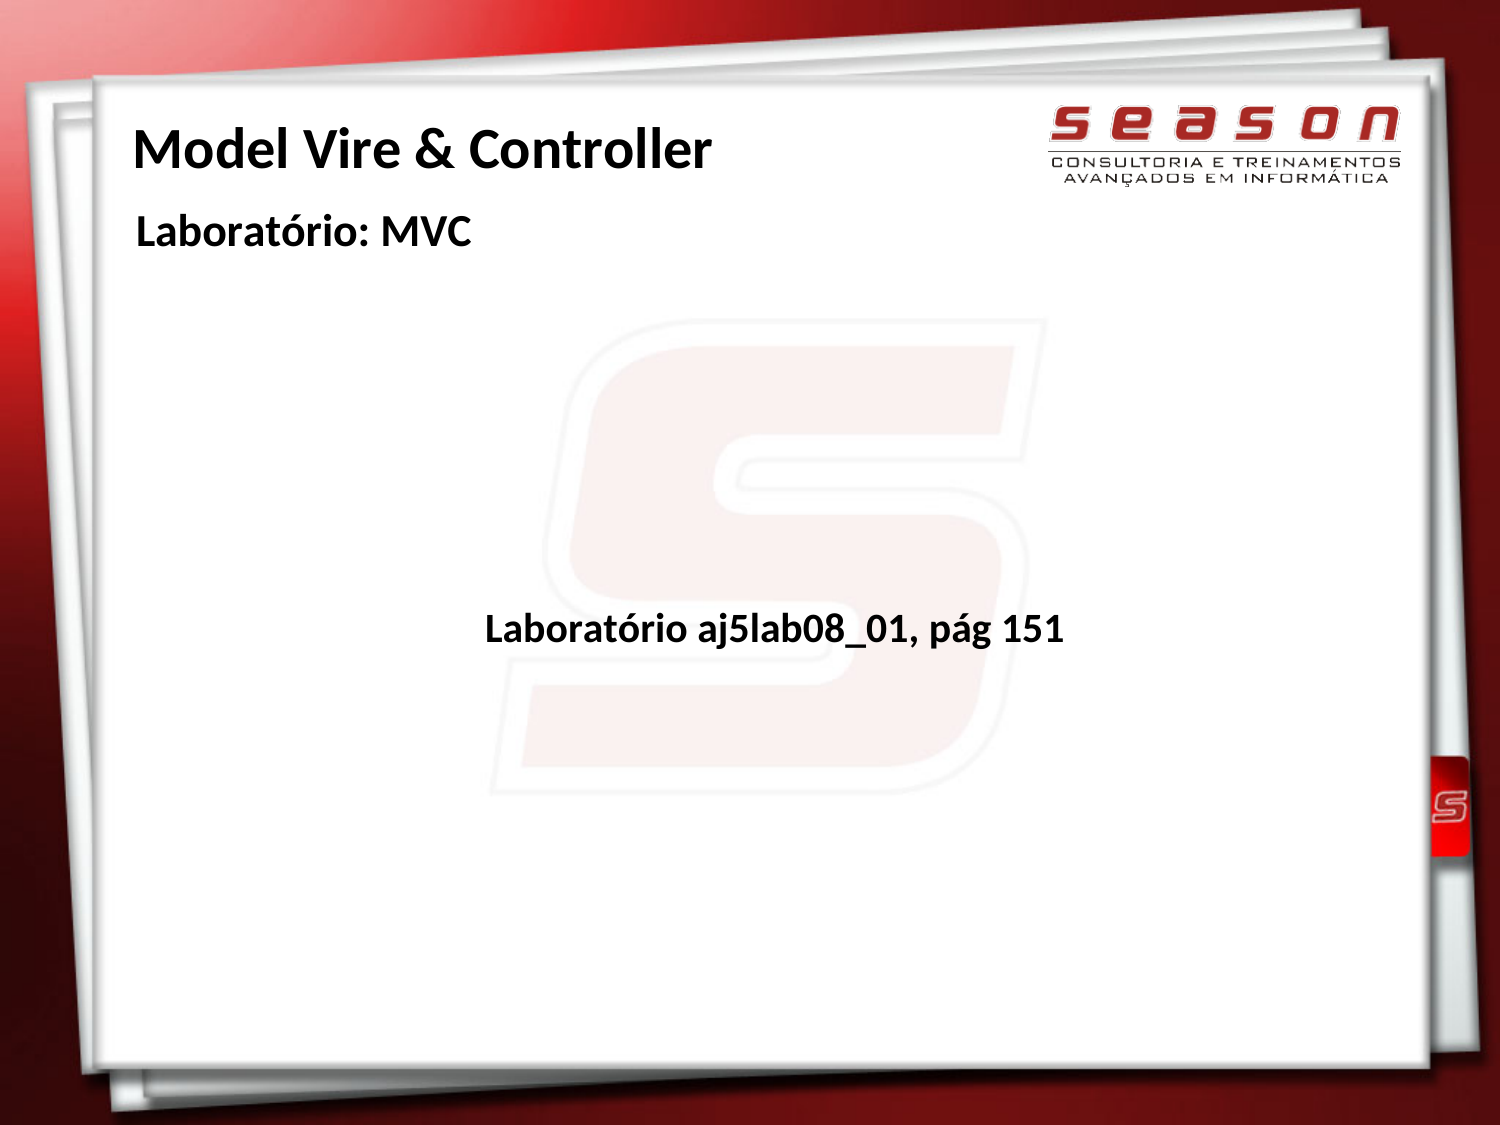

# Model Vire & Controller
Laboratório: MVC
Laboratório aj5lab08_01, pág 151